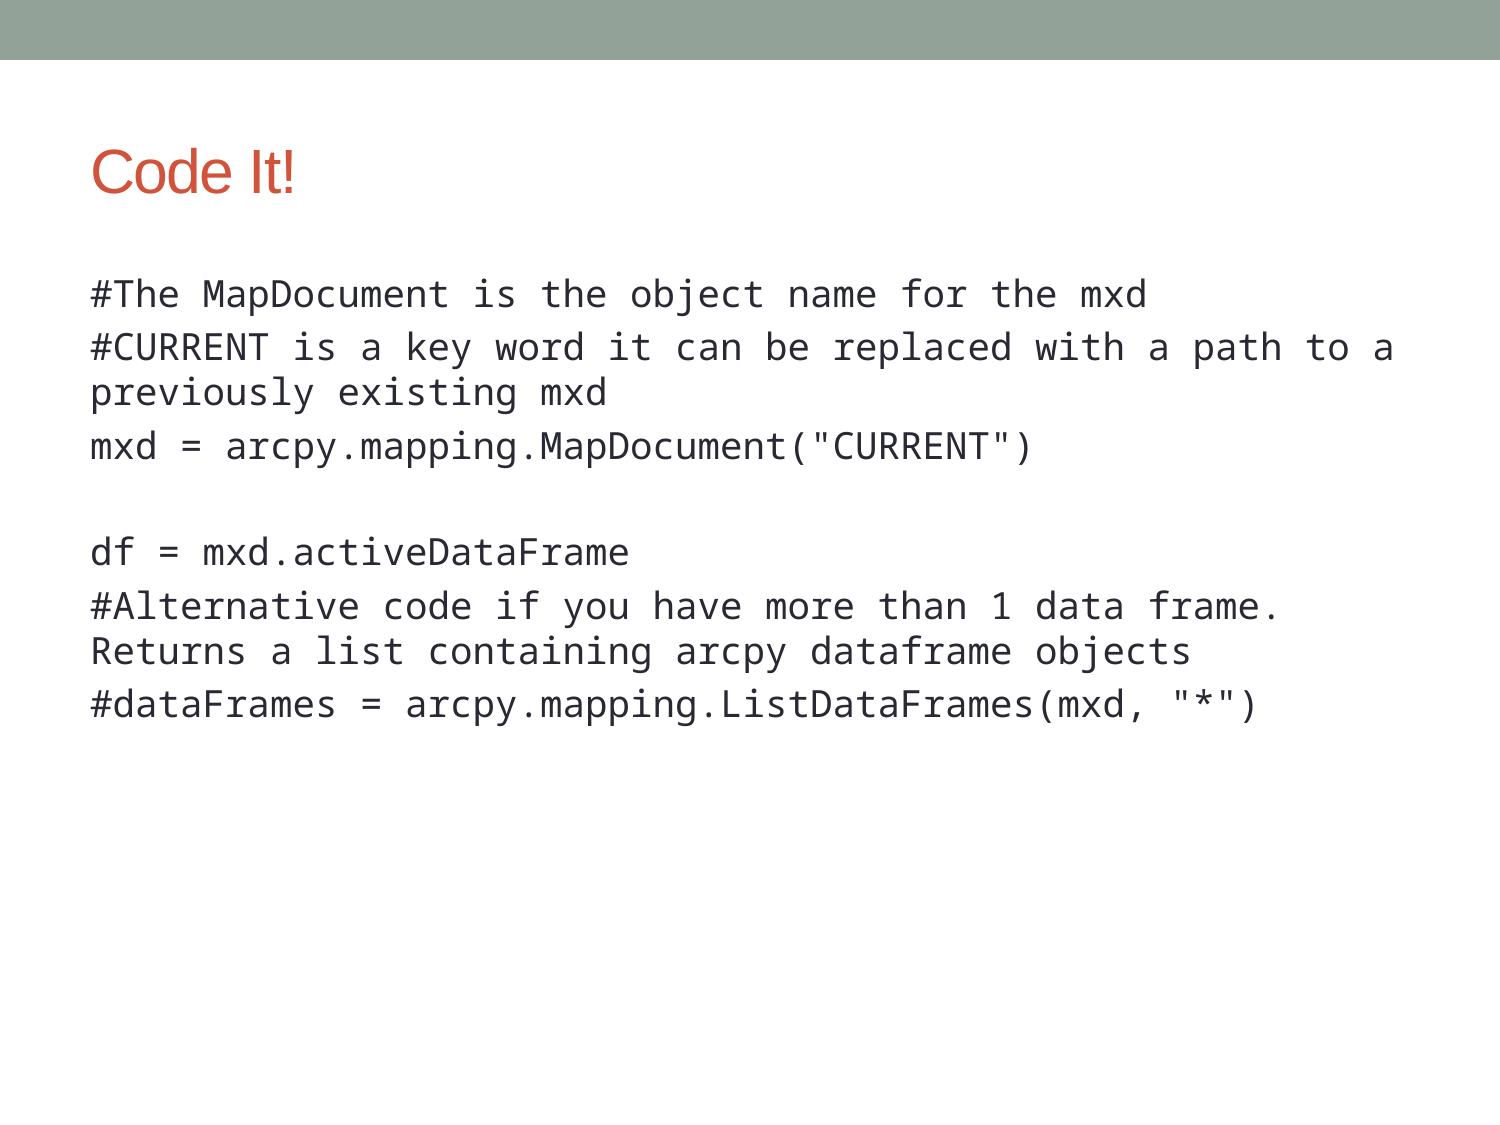

# Code It!
#The MapDocument is the object name for the mxd
#CURRENT is a key word it can be replaced with a path to a previously existing mxd
mxd = arcpy.mapping.MapDocument("CURRENT")
df = mxd.activeDataFrame
#Alternative code if you have more than 1 data frame. Returns a list containing arcpy dataframe objects
#dataFrames = arcpy.mapping.ListDataFrames(mxd, "*")